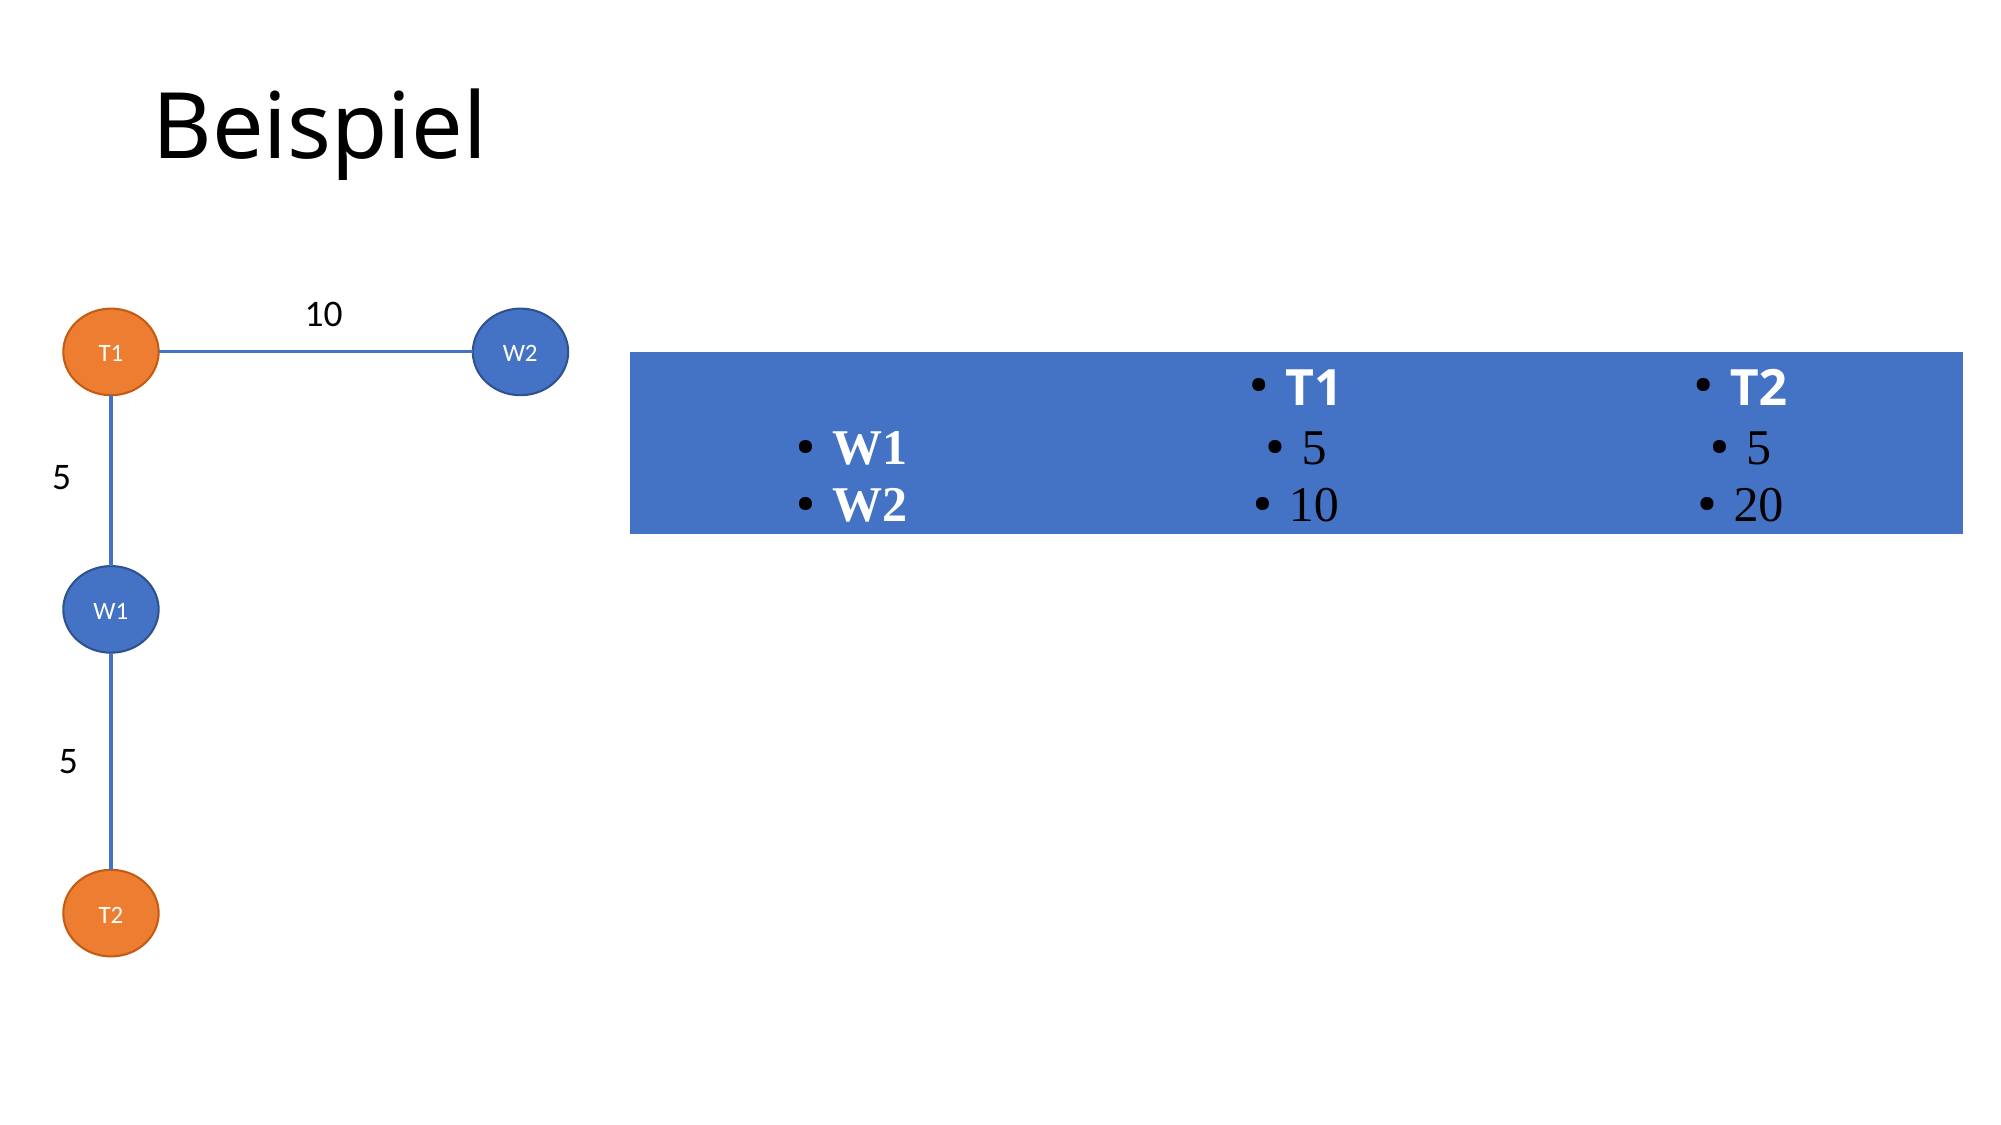

# Beispiel
10
T1
W2
5
W1
5
T2
| | T1 | T2 |
| --- | --- | --- |
| W1 | 5 | 5 |
| W2 | 10 | 20 |